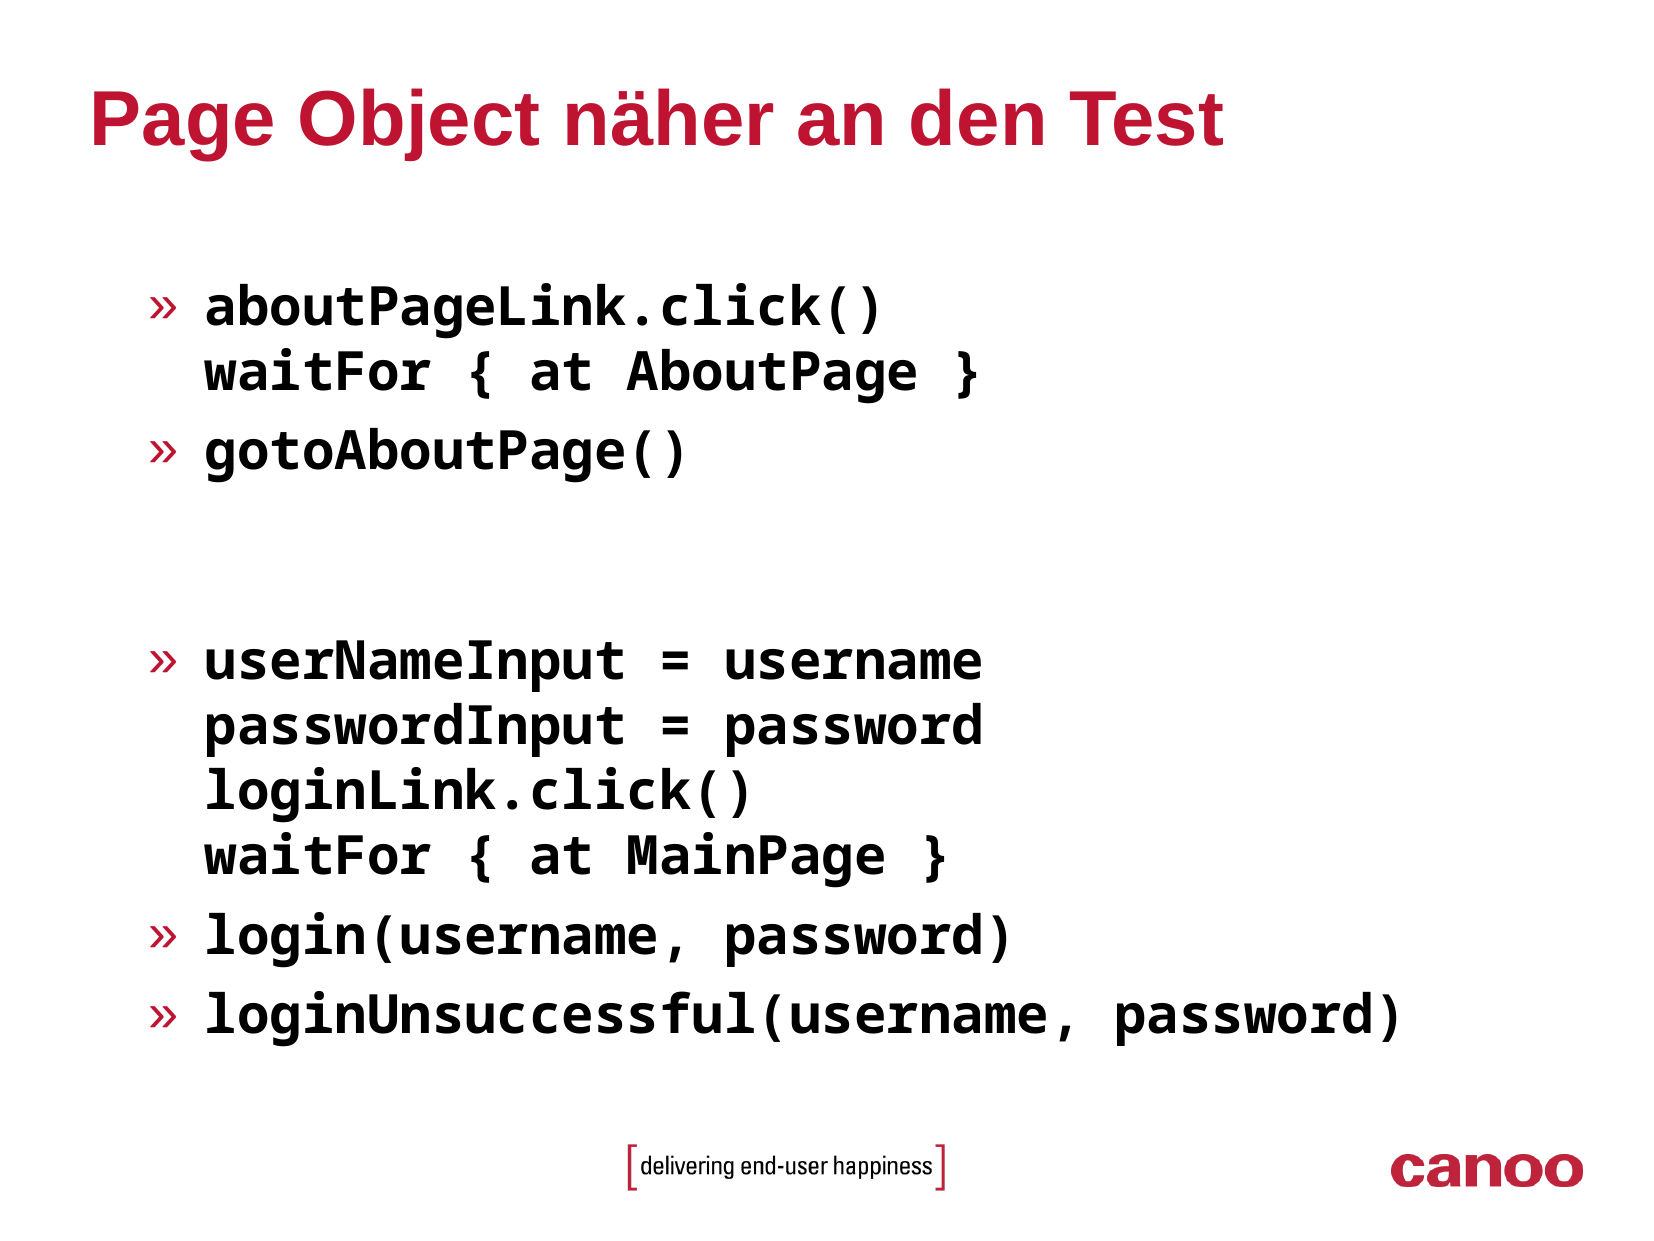

# Page Object näher an den Test
aboutPageLink.click()
waitFor { at AboutPage }
gotoAboutPage()
userNameInput = username
passwordInput = password
loginLink.click()
waitFor { at MainPage }
login(username, password)
loginUnsuccessful(username, password)